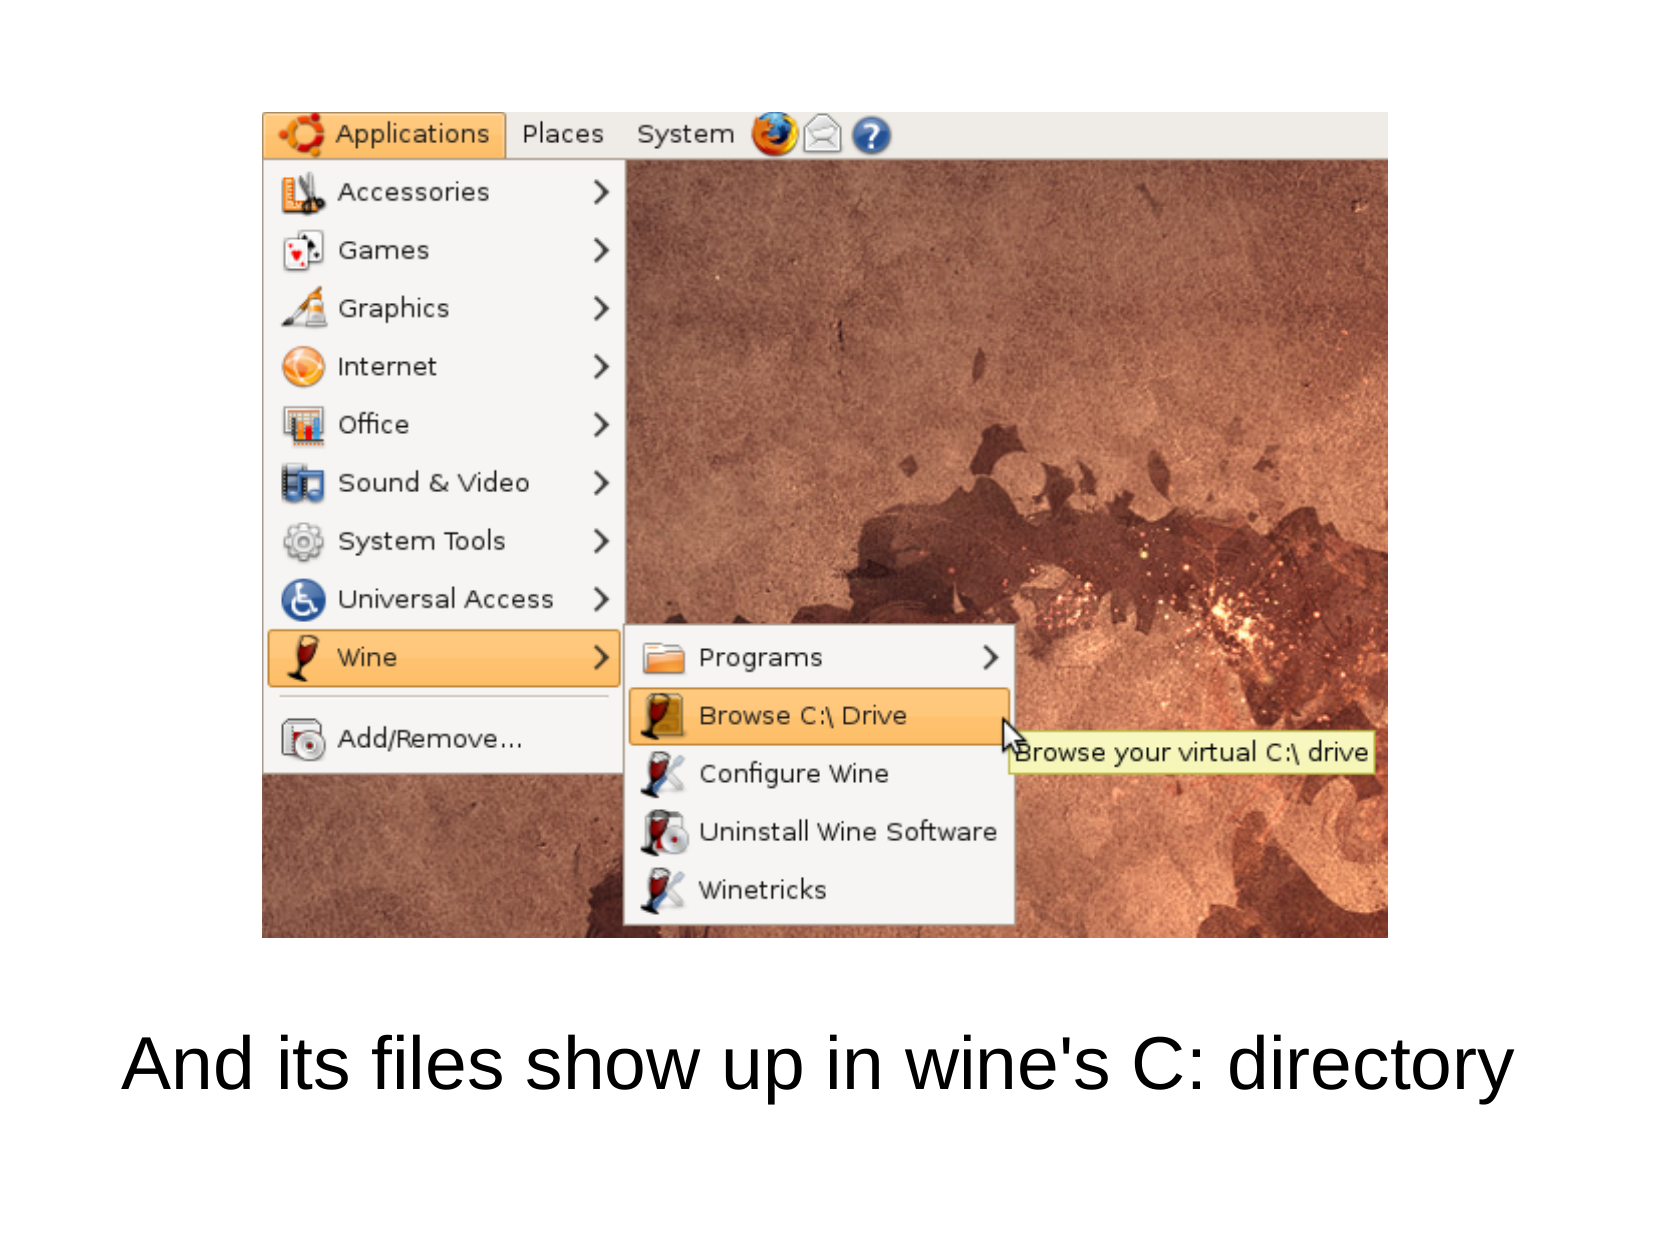

# And its files show up in wine's C: directory